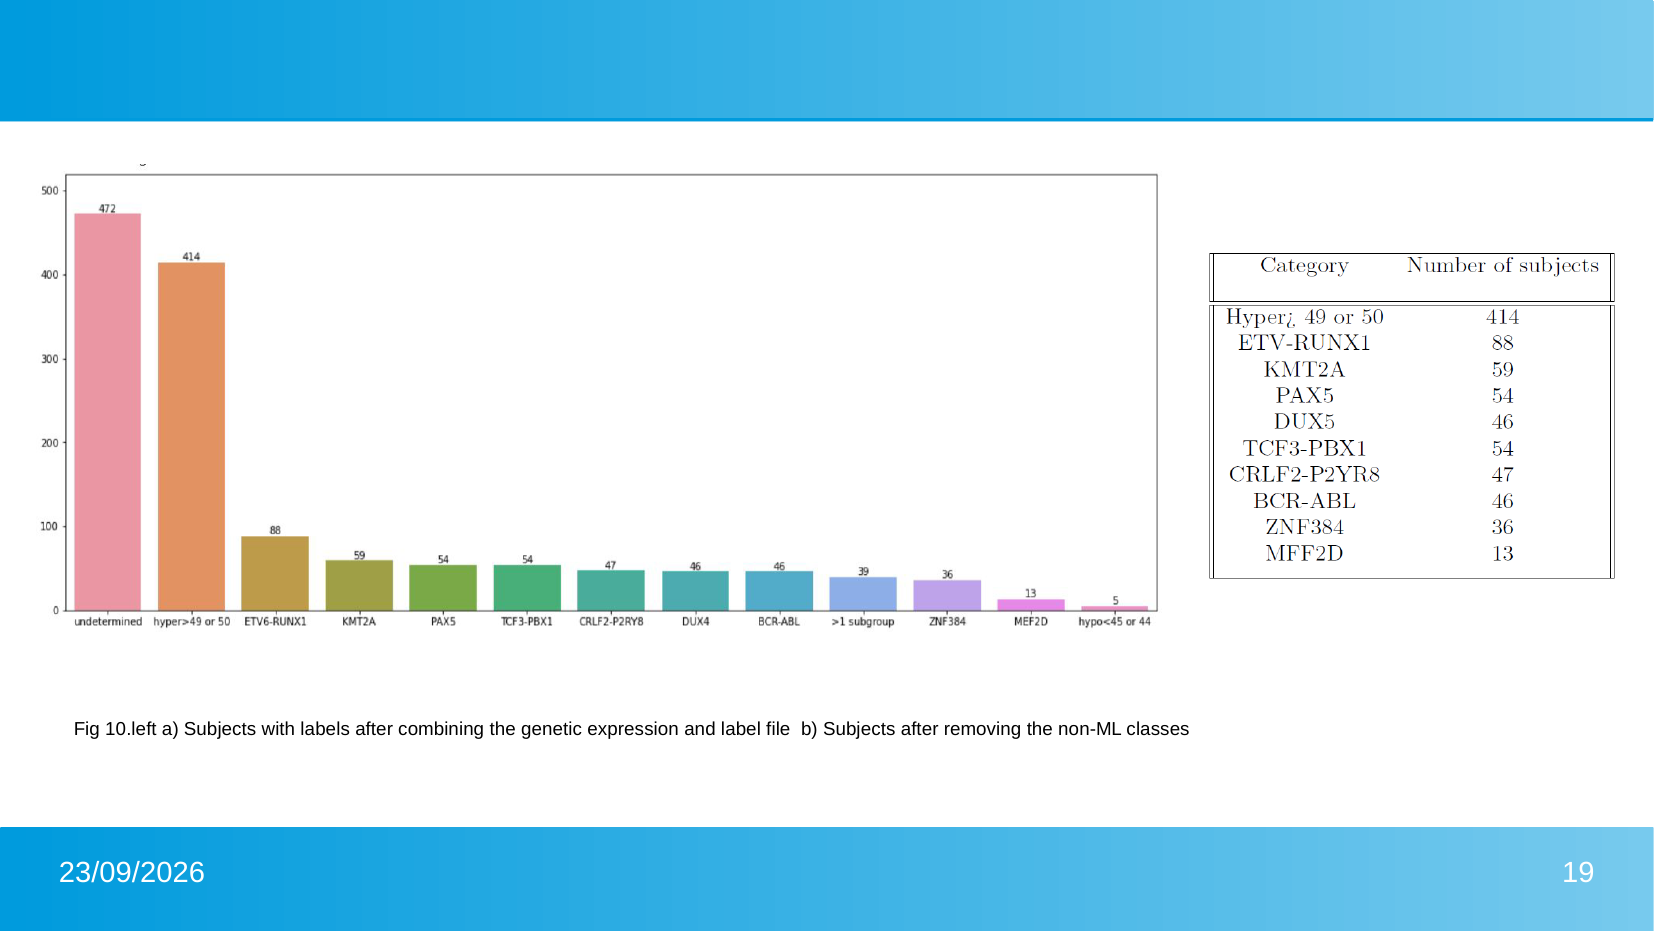

#
Fig 10.left a) Subjects with labels after combining the genetic expression and label file b) Subjects after removing the non-ML classes
19